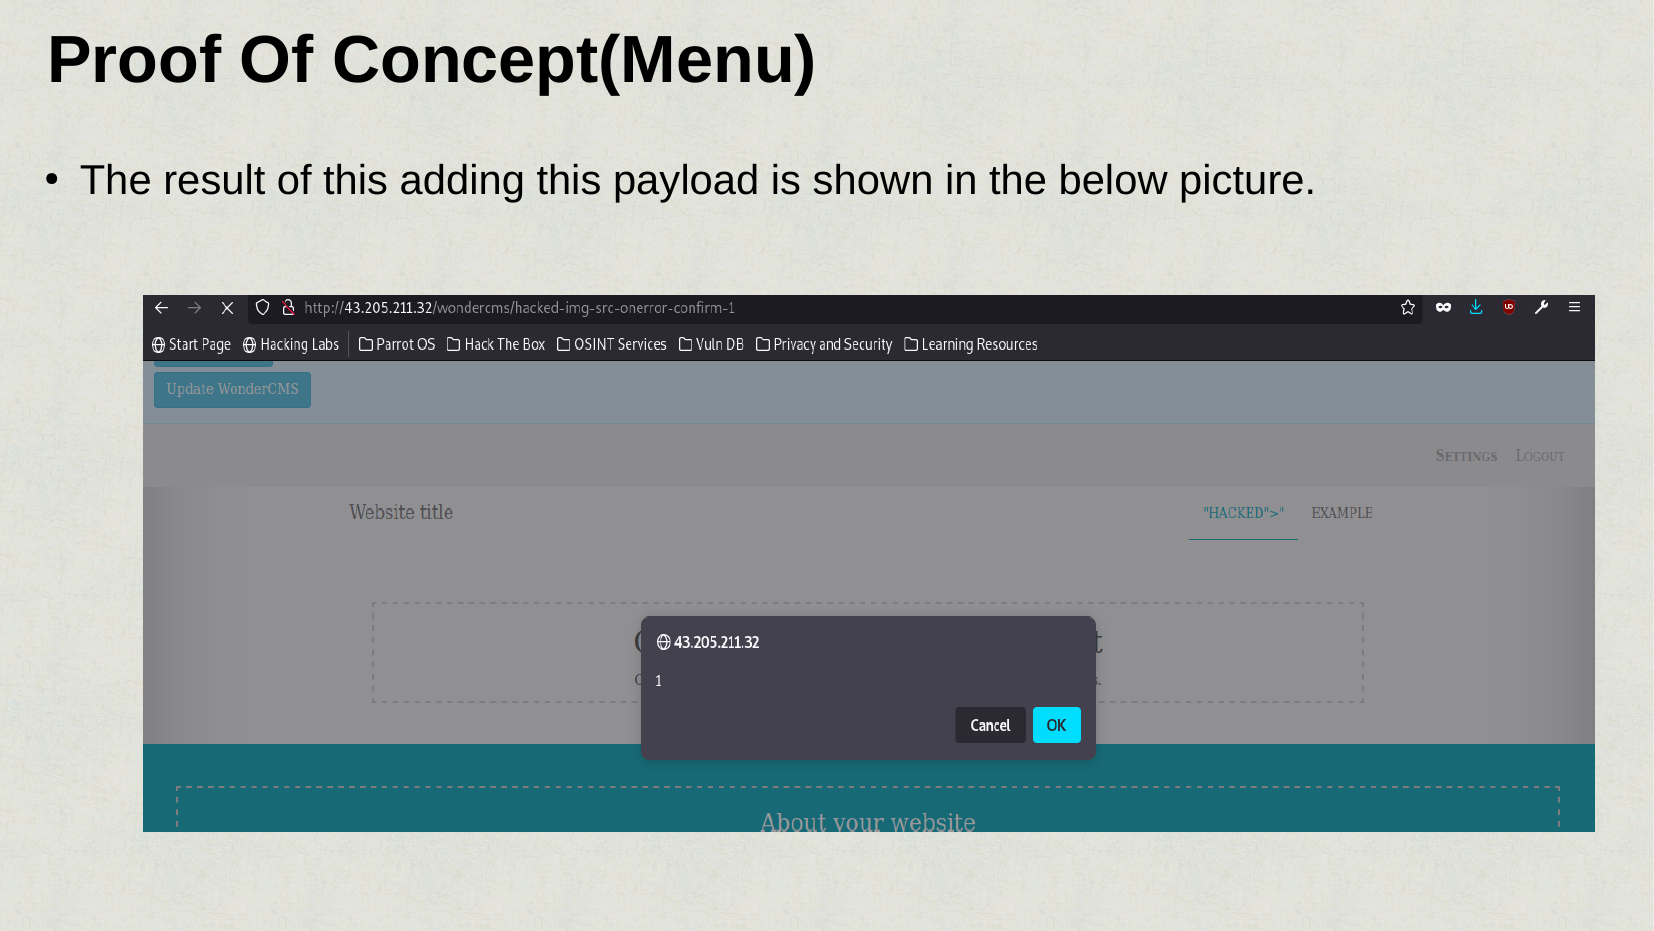

# Proof Of Concept(Menu)
The result of this adding this payload is shown in the below picture.